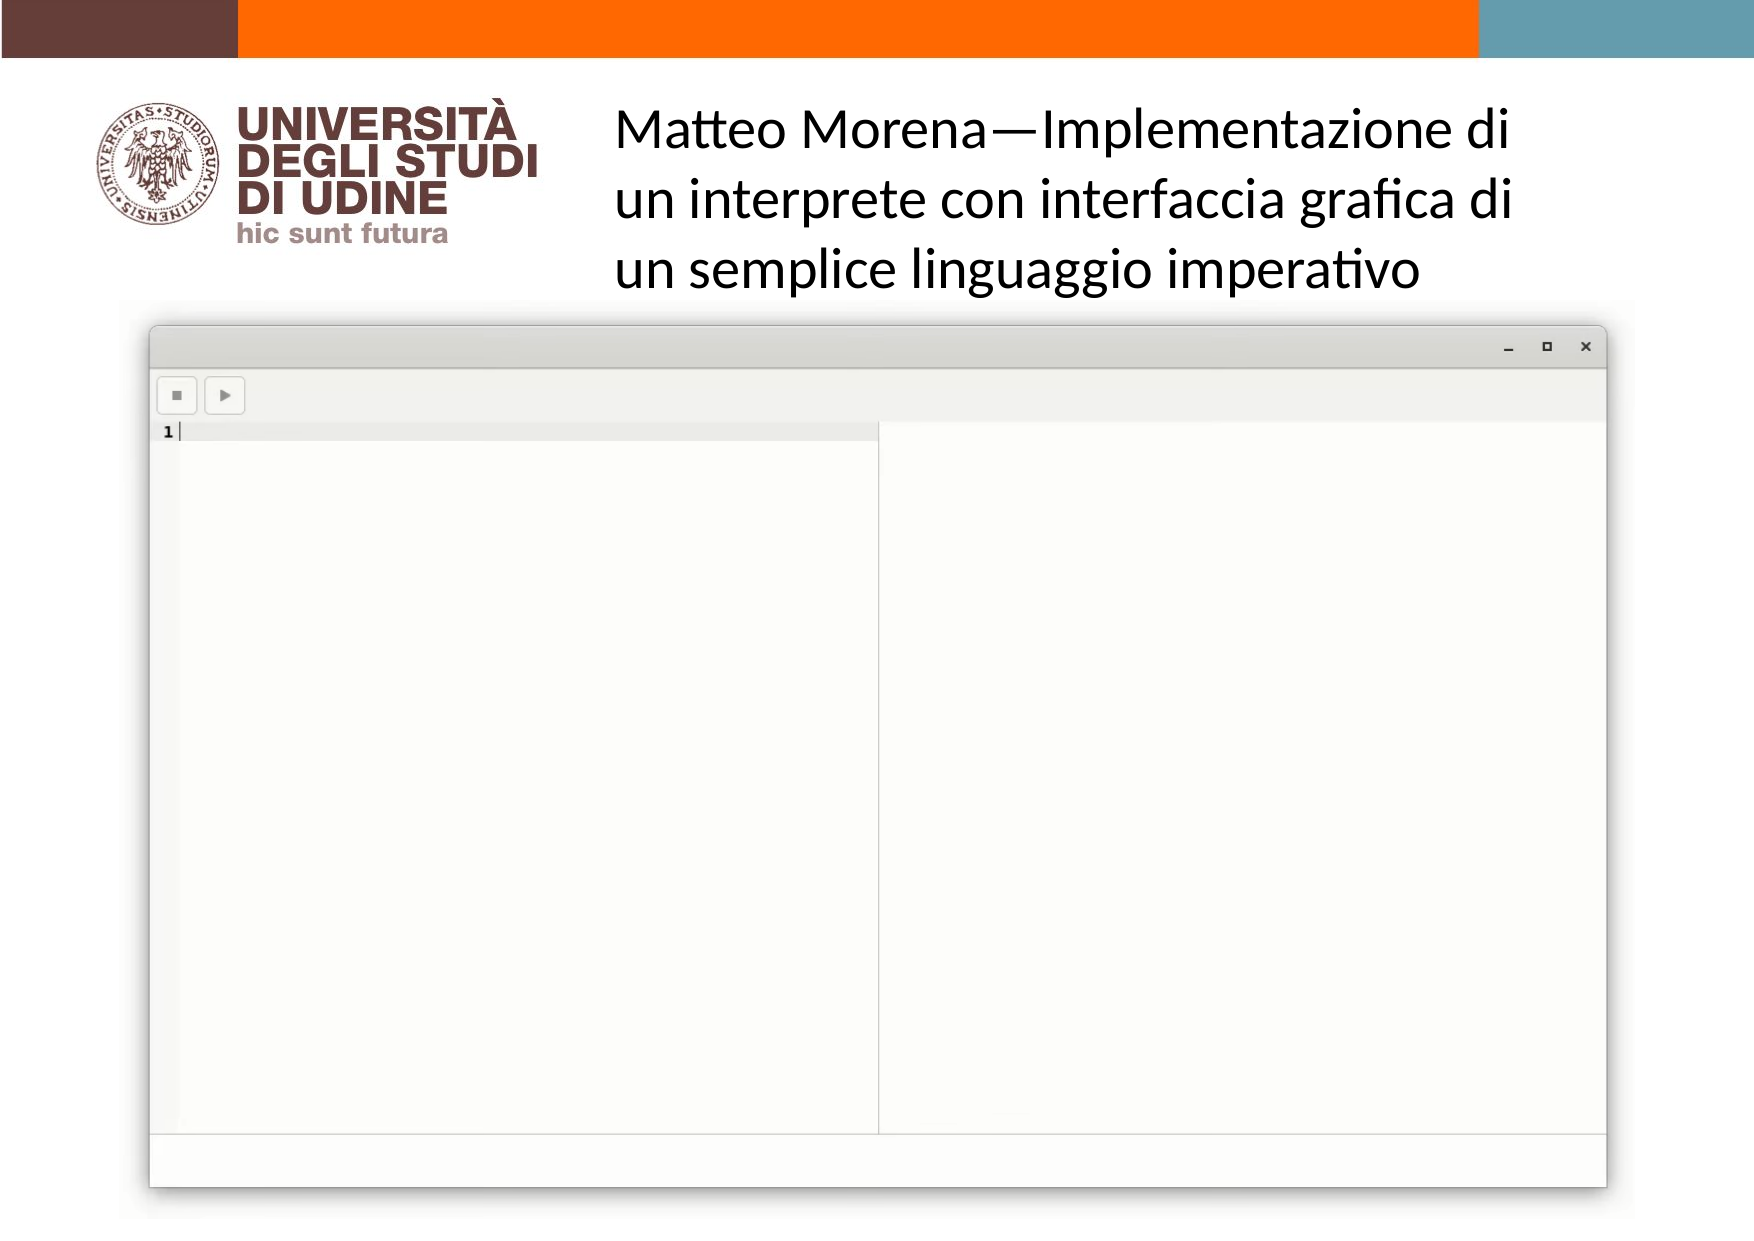

Matteo Morena—Implementazione di un interprete con interfaccia grafica di un semplice linguaggio imperativo